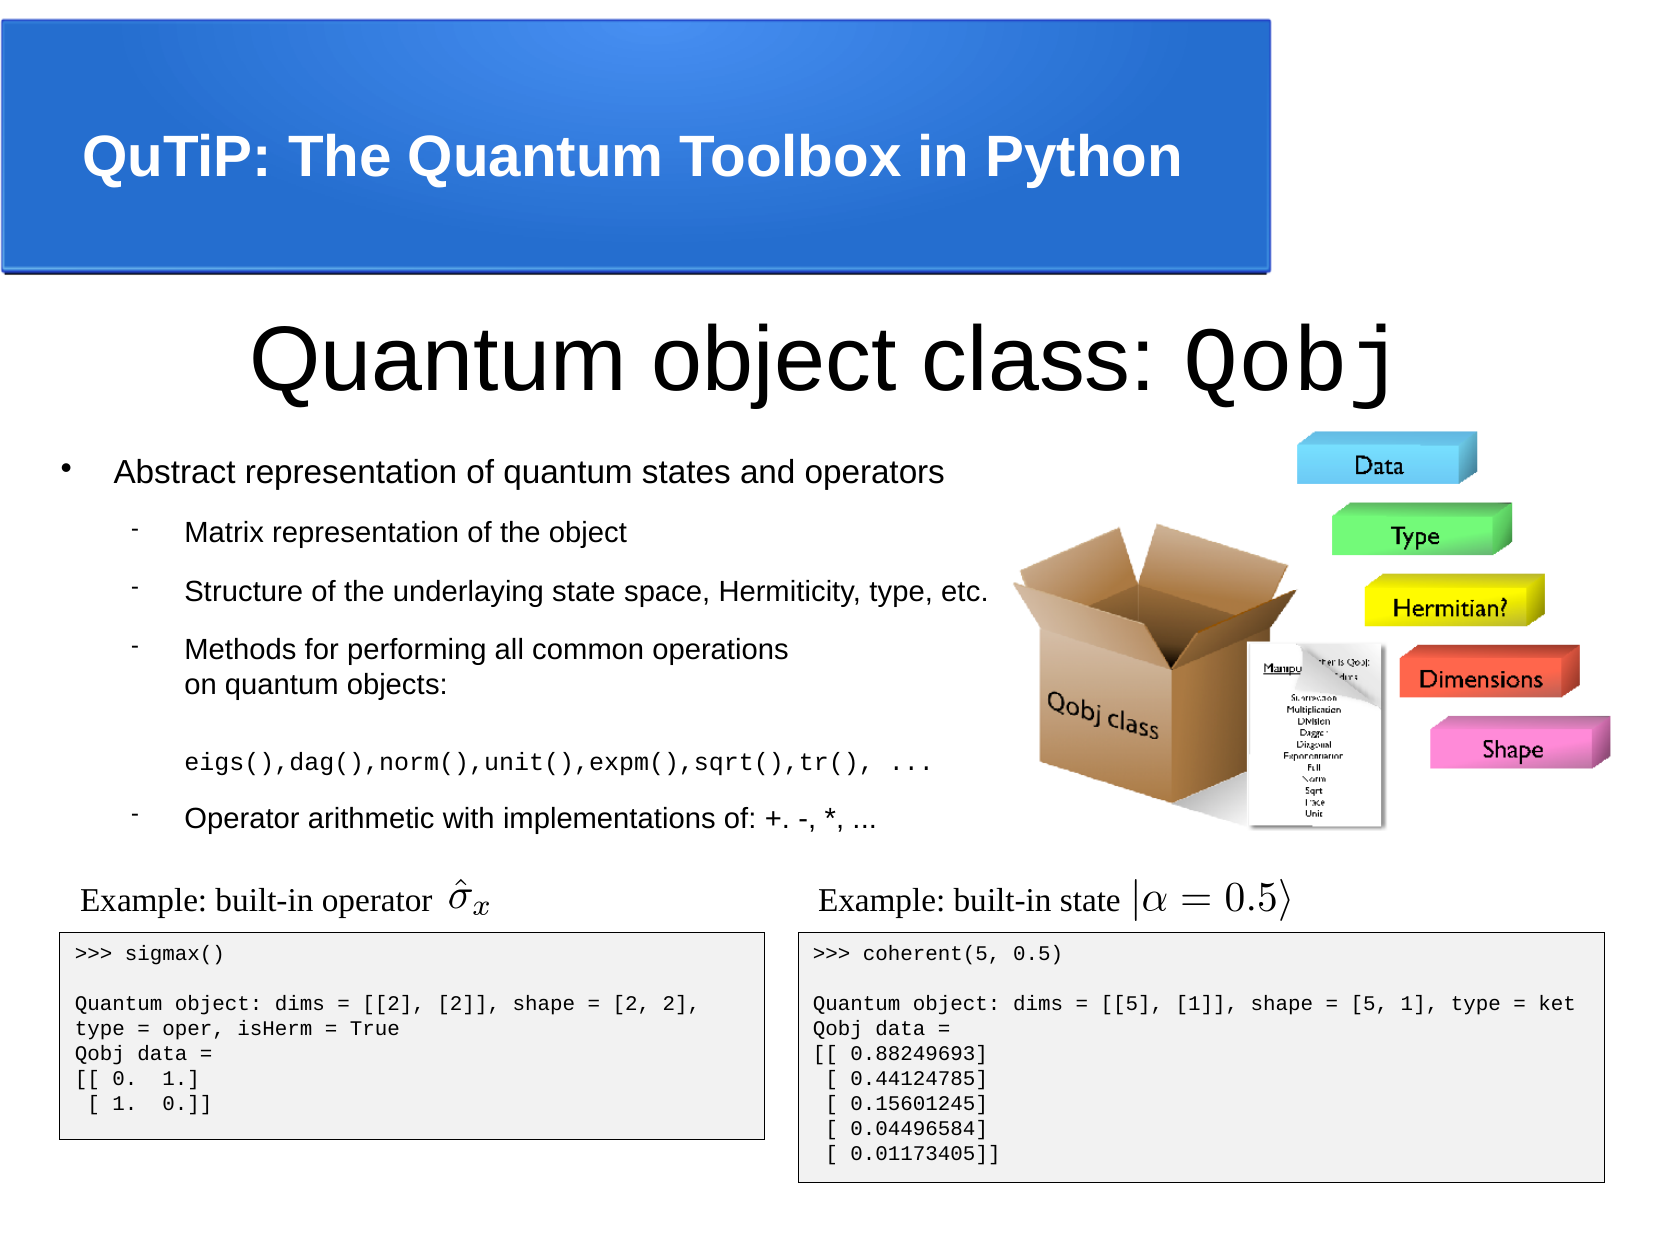

QuTiP: The Quantum Toolbox in Python
Quantum object class: Qobj
Abstract representation of quantum states and operators
Matrix representation of the object
Structure of the underlaying state space, Hermiticity, type, etc.
Methods for performing all common operations
on quantum objects:
eigs(),dag(),norm(),unit(),expm(),sqrt(),tr(), ...
Operator arithmetic with implementations of: +. -, *, ...
Example: built-in operator
Example: built-in state
>>> sigmax()
Quantum object: dims = [[2], [2]], shape = [2, 2],
type = oper, isHerm = True
Qobj data =
[[ 0. 1.]
 [ 1. 0.]]
>>> coherent(5, 0.5)
Quantum object: dims = [[5], [1]], shape = [5, 1], type = ket
Qobj data =
[[ 0.88249693]
 [ 0.44124785]
 [ 0.15601245]
 [ 0.04496584]
 [ 0.01173405]]